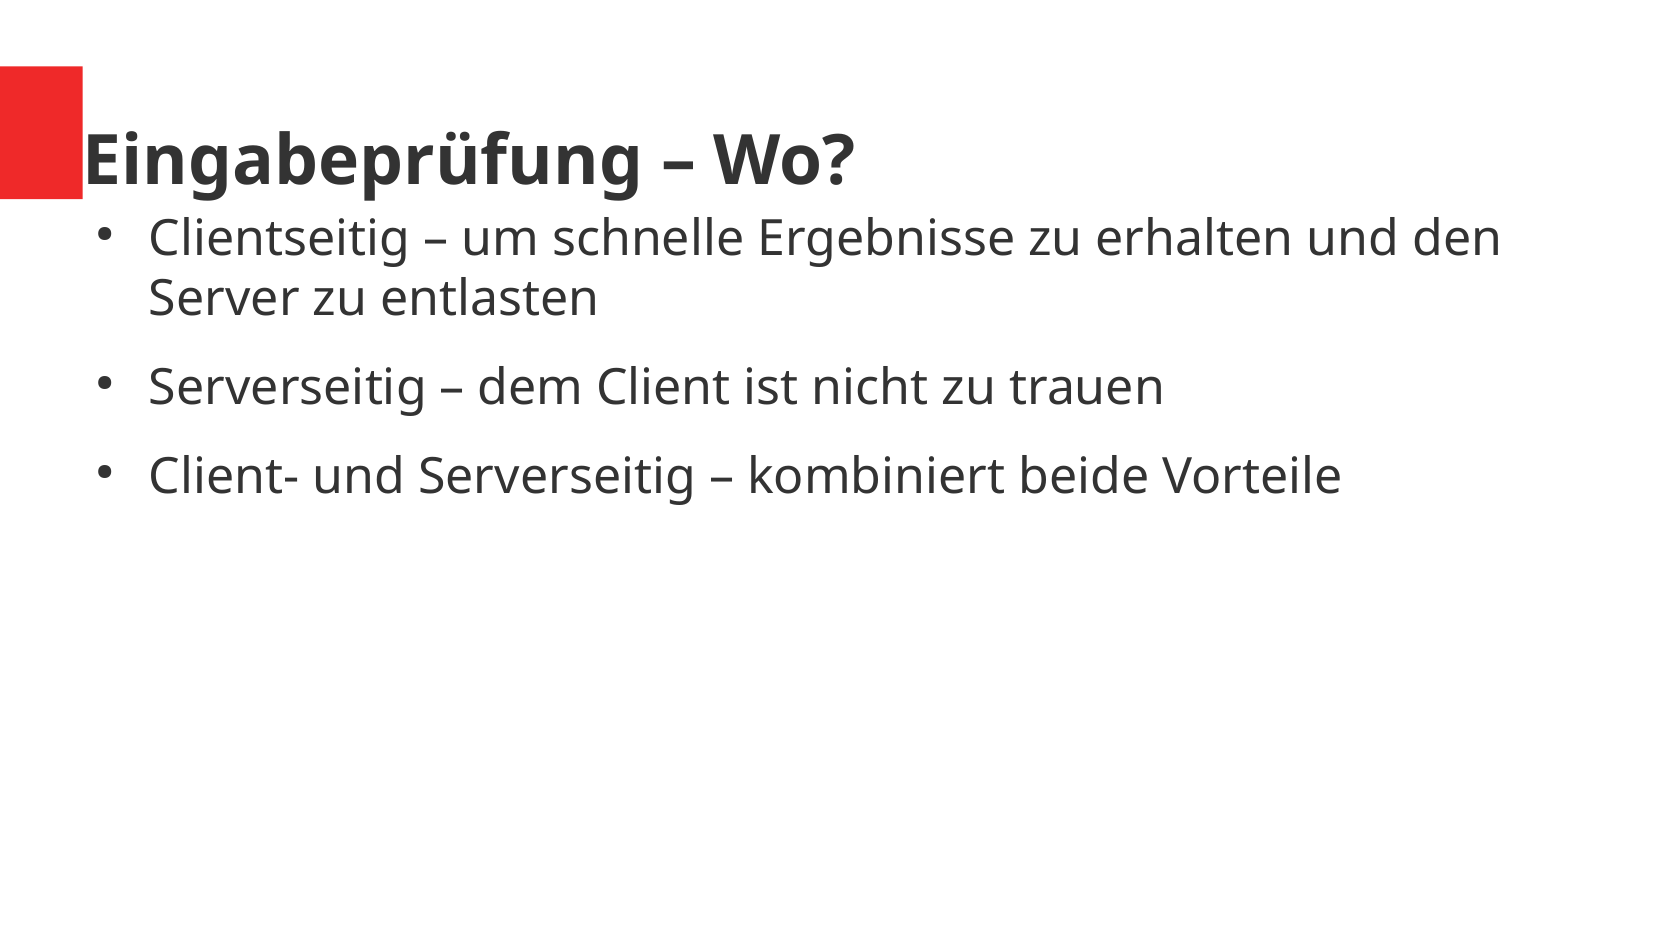

# Eingabeprüfung – Wo?
Clientseitig – um schnelle Ergebnisse zu erhalten und den Server zu entlasten
Serverseitig – dem Client ist nicht zu trauen
Client- und Serverseitig – kombiniert beide Vorteile